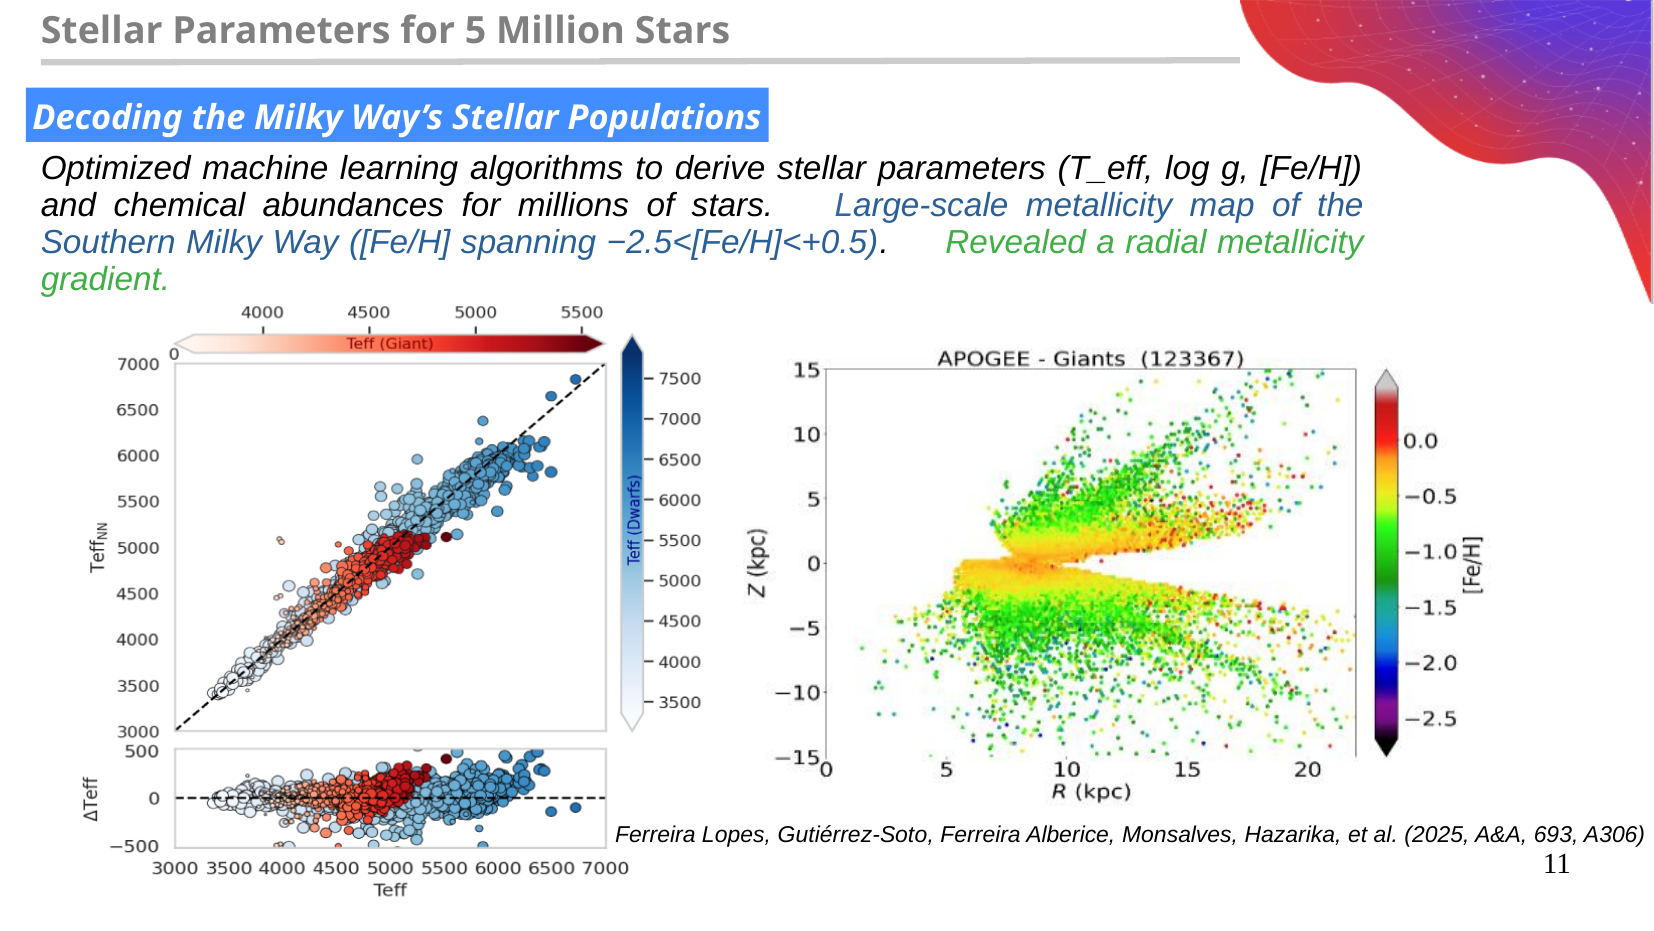

Stellar Parameters for 5 Million Stars
Decoding the Milky Way’s Stellar Populations
Optimized machine learning algorithms to derive stellar parameters (T_eff, log g, [Fe/H]) and chemical abundances for millions of stars. 🌟 Large-scale metallicity map of the Southern Milky Way ([Fe/H] spanning −2.5<[Fe/H]<+0.5). 🌌 Revealed a radial metallicity gradient.
Ferreira Lopes, Gutiérrez-Soto, Ferreira Alberice, Monsalves, Hazarika, et al. (2025, A&A, 693, A306)
11